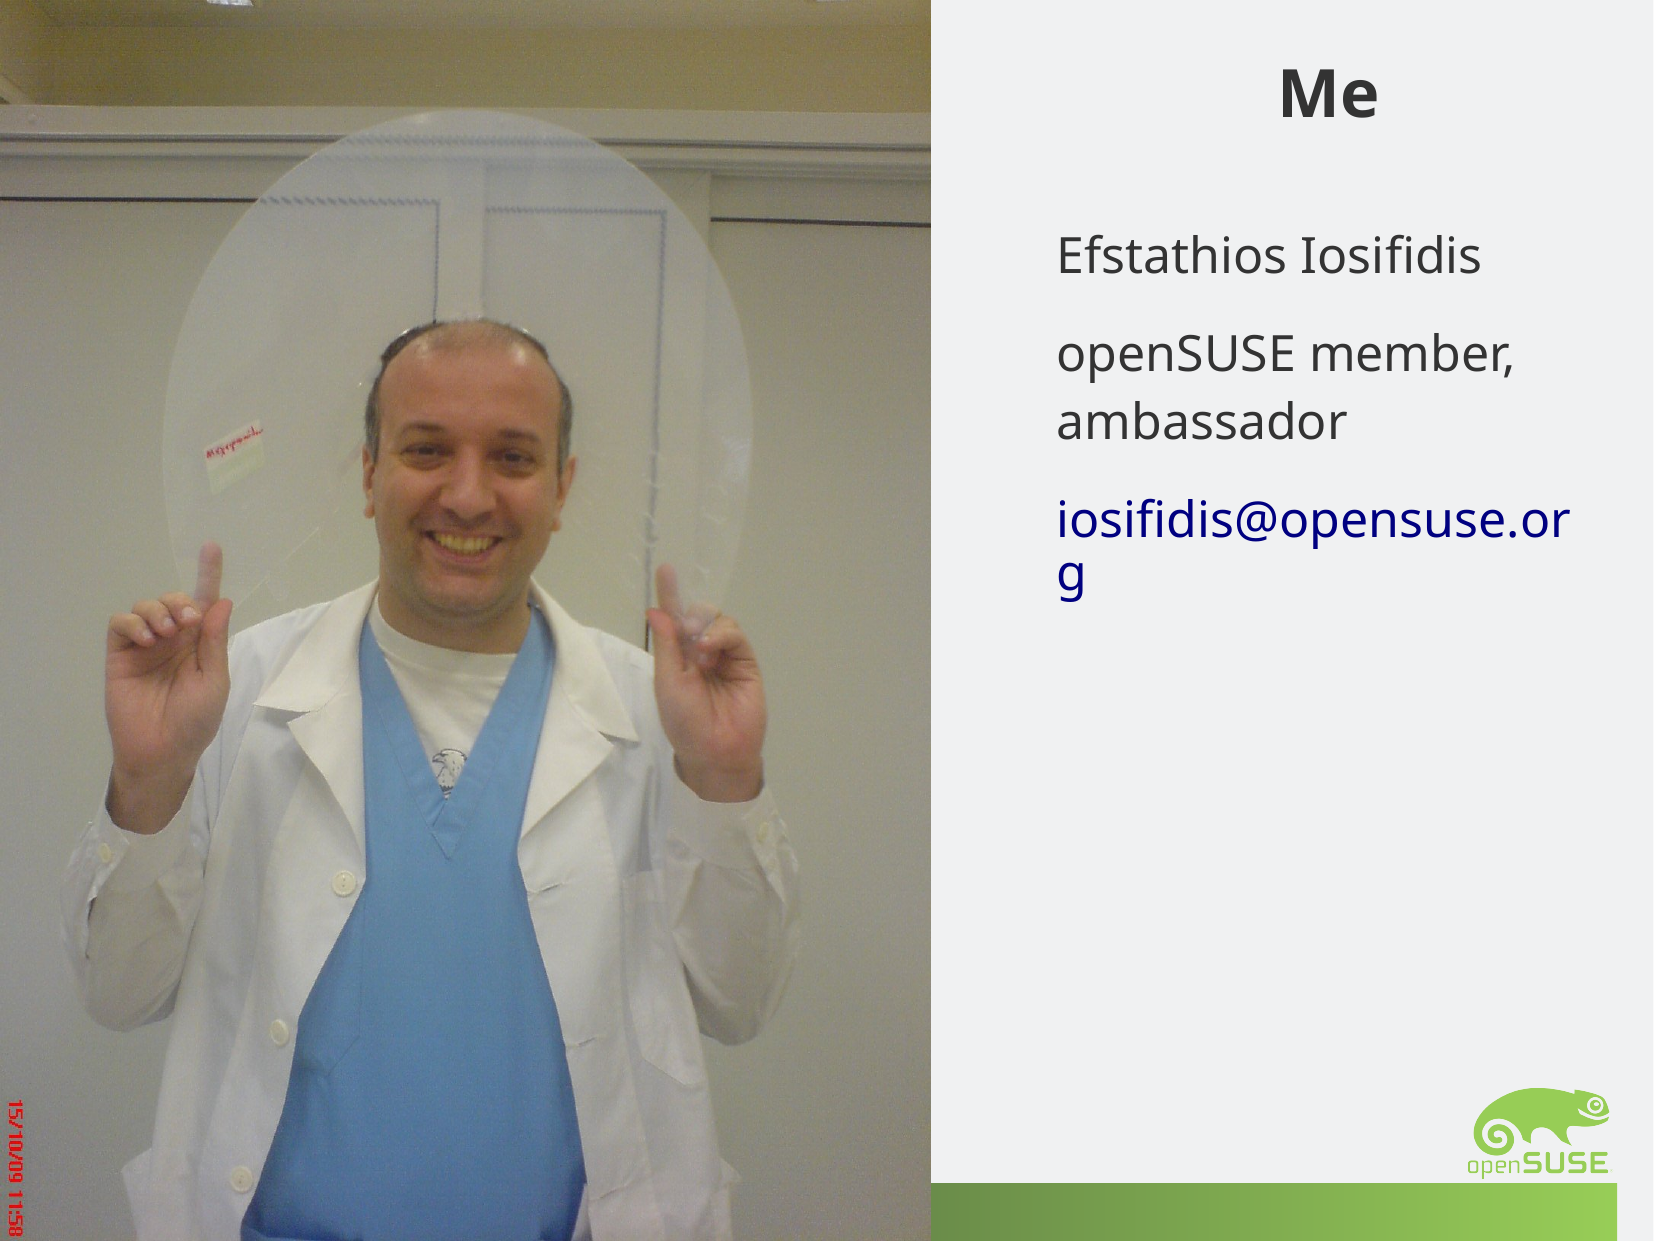

# Me
Efstathios Iosifidis
openSUSE member, ambassador
iosifidis@opensuse.org
2